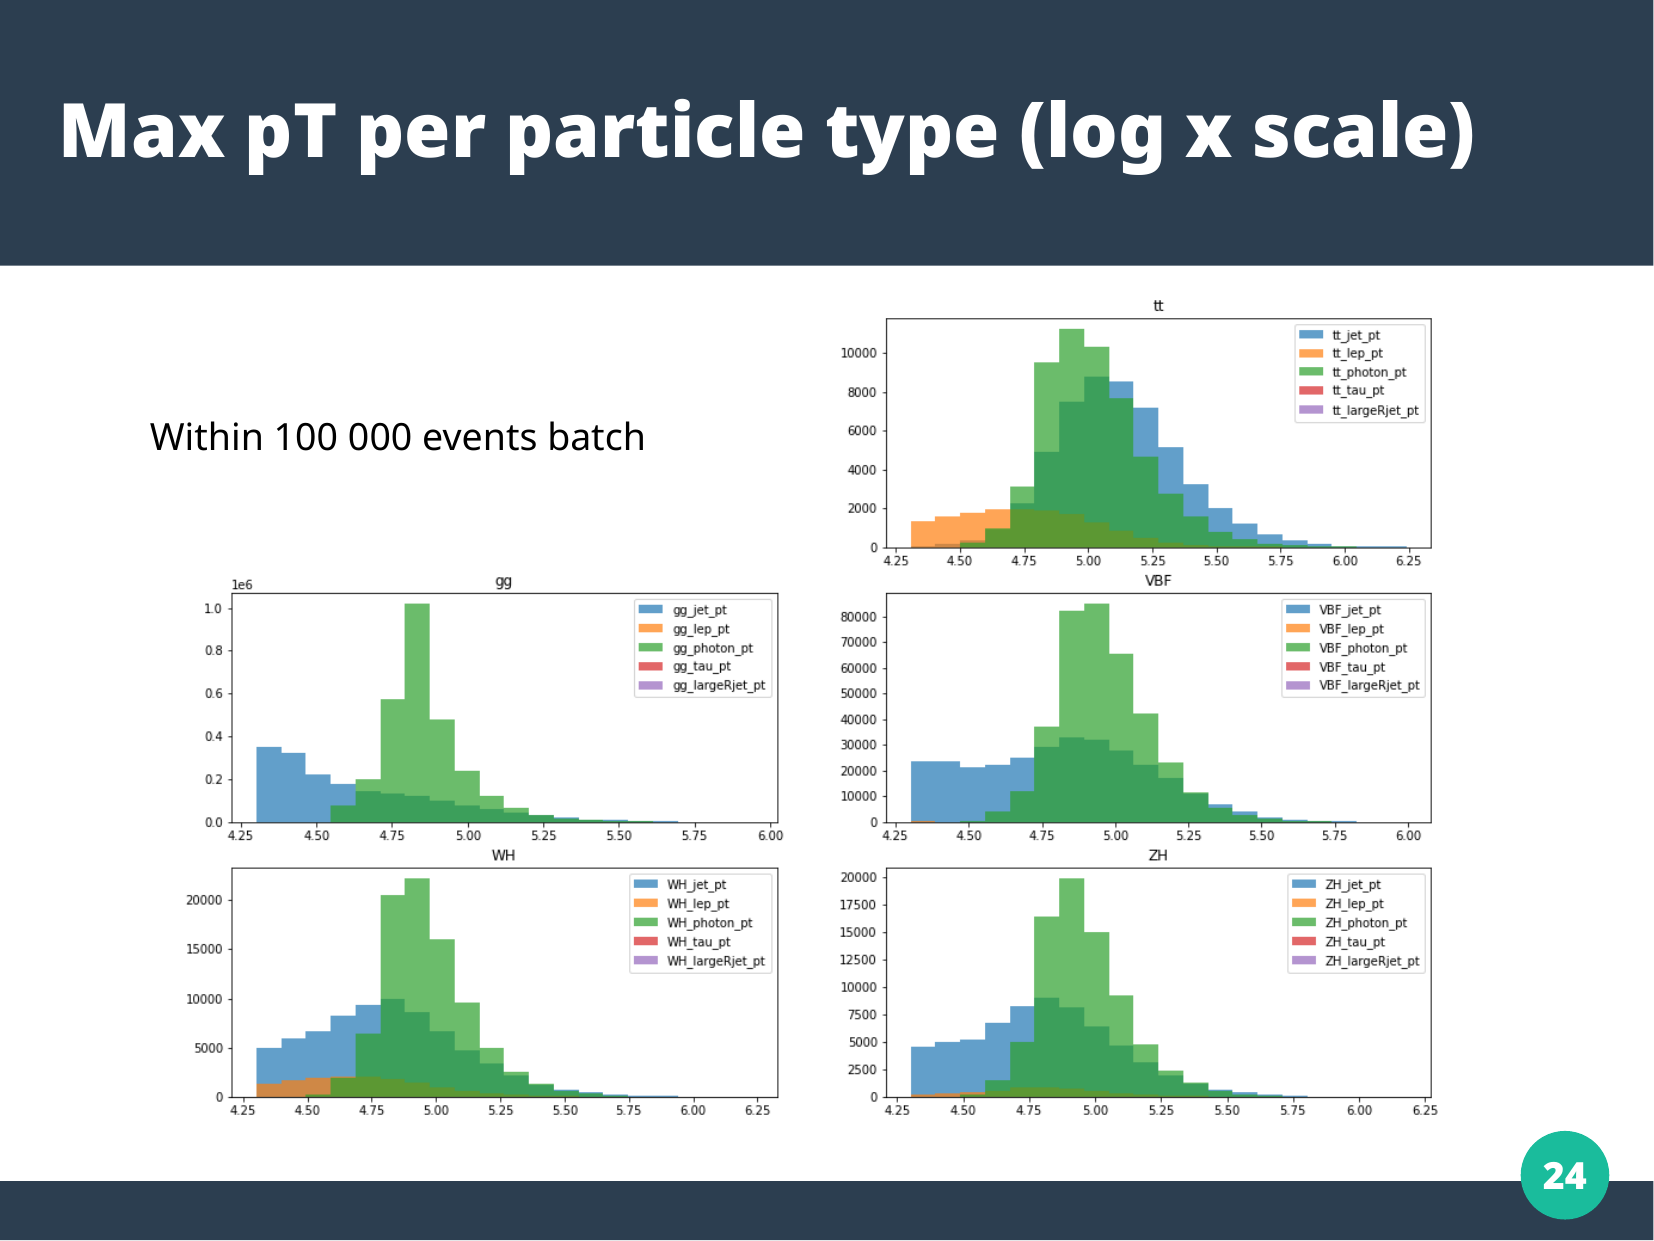

# Max pT per particle type (log x scale)
Within 100 000 events batch
24